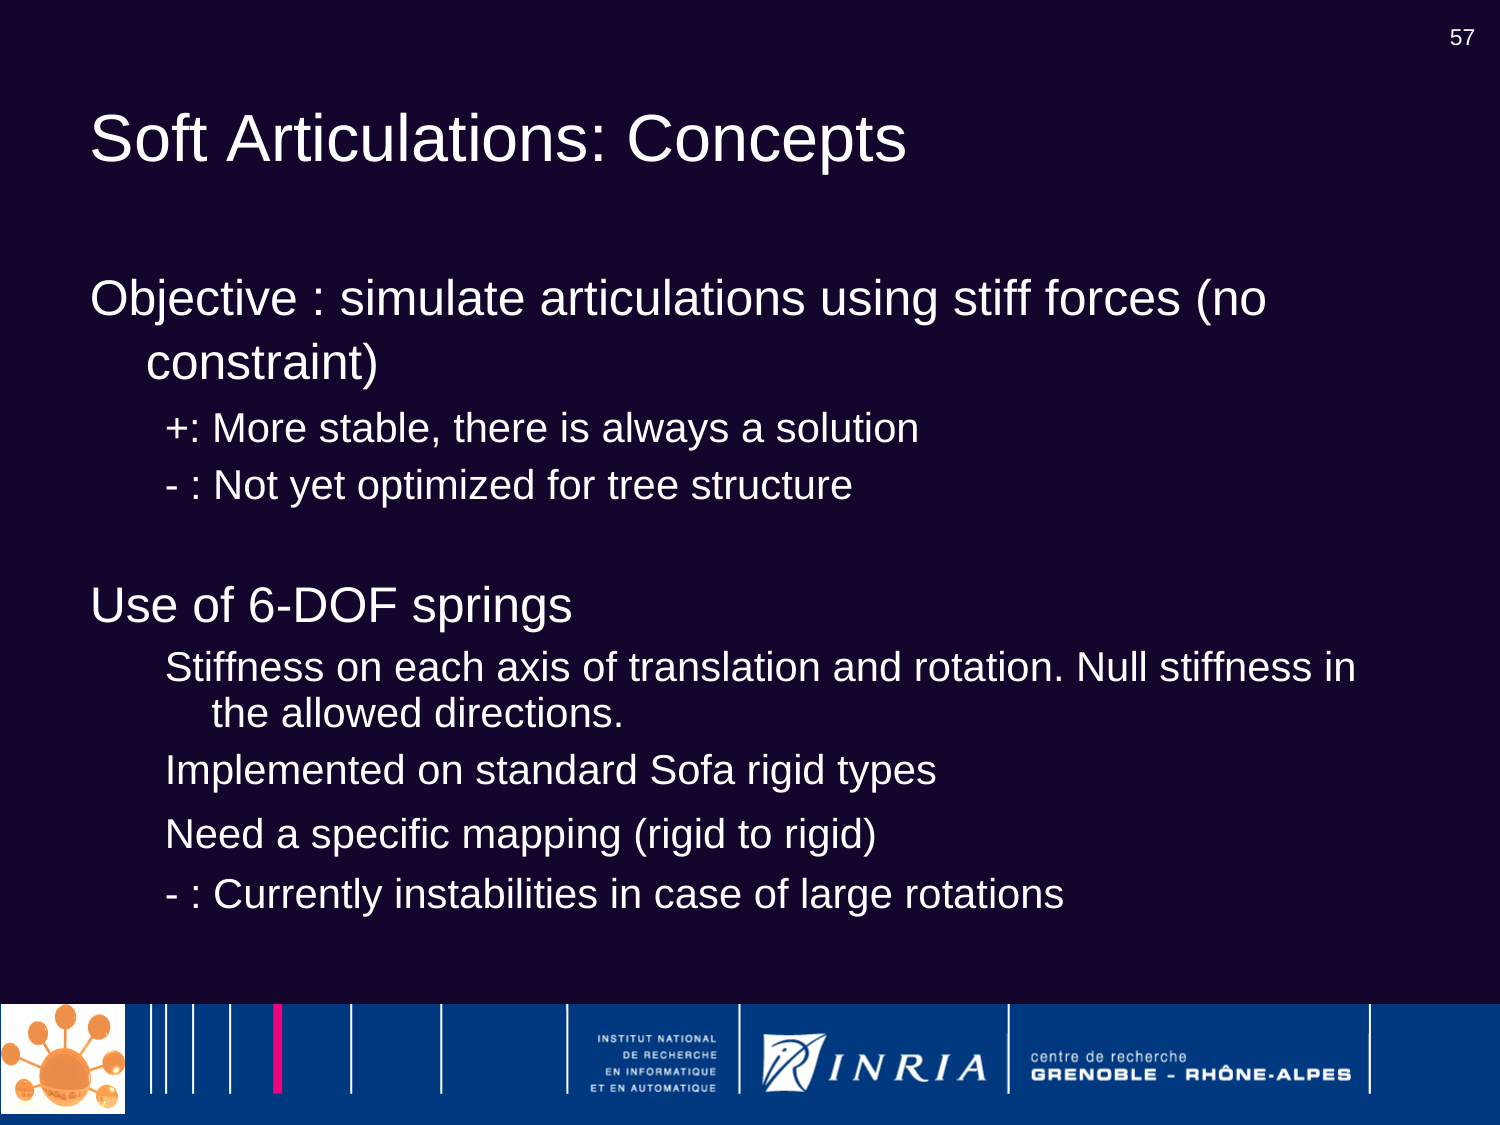

# Soft Articulations: Concepts
Objective : simulate articulations using stiff forces (no constraint)‏
+: More stable, there is always a solution
- : Not yet optimized for tree structure
Use of 6-DOF springs
Stiffness on each axis of translation and rotation. Null stiffness in the allowed directions.
Implemented on standard Sofa rigid types
Need a specific mapping (rigid to rigid)‏
- : Currently instabilities in case of large rotations